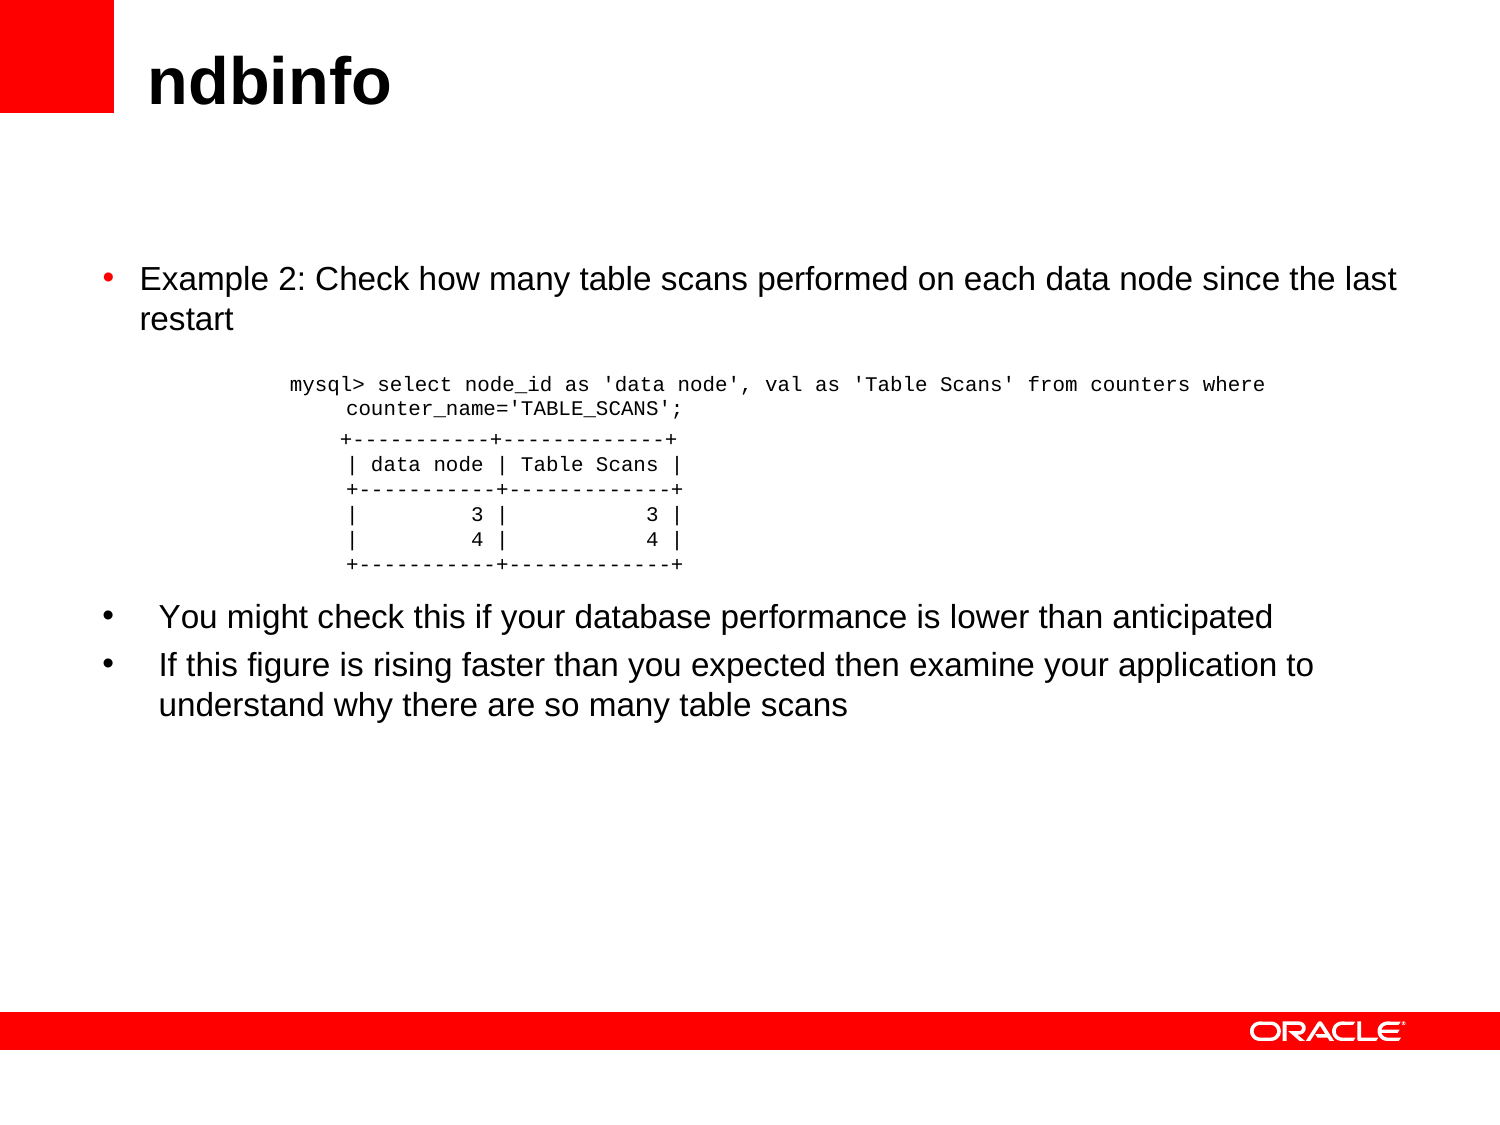

# ndbinfo
Example 2: Check how many table scans performed on each data node since the last restart
mysql> select node_id as 'data node', val as 'Table Scans' from counters where counter_name='TABLE_SCANS';
 +-----------+-------------+
| data node | Table Scans |
+-----------+-------------+
| 3 | 3 |
| 4 | 4 |
+-----------+-------------+
You might check this if your database performance is lower than anticipated
If this figure is rising faster than you expected then examine your application to understand why there are so many table scans